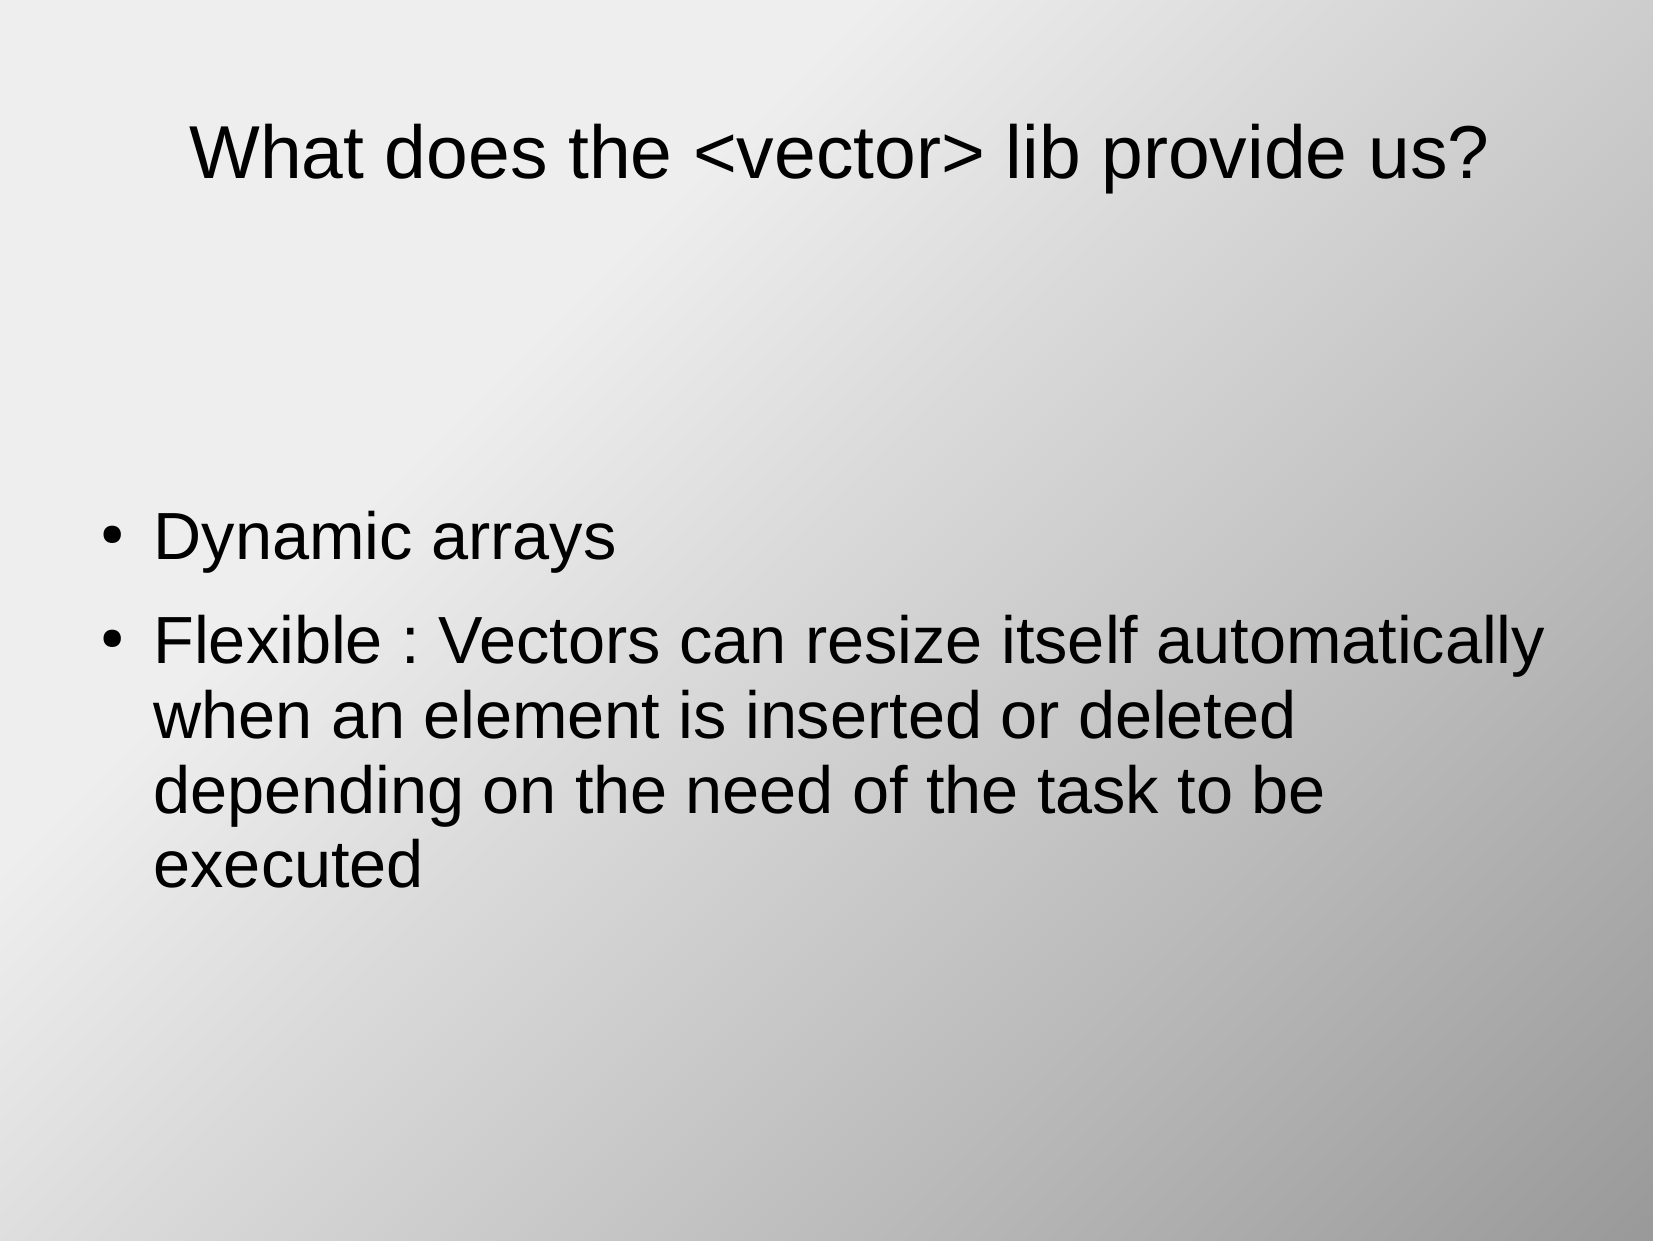

# What does the <vector> lib provide us?
Dynamic arrays
Flexible : Vectors can resize itself automatically when an element is inserted or deleted depending on the need of the task to be executed